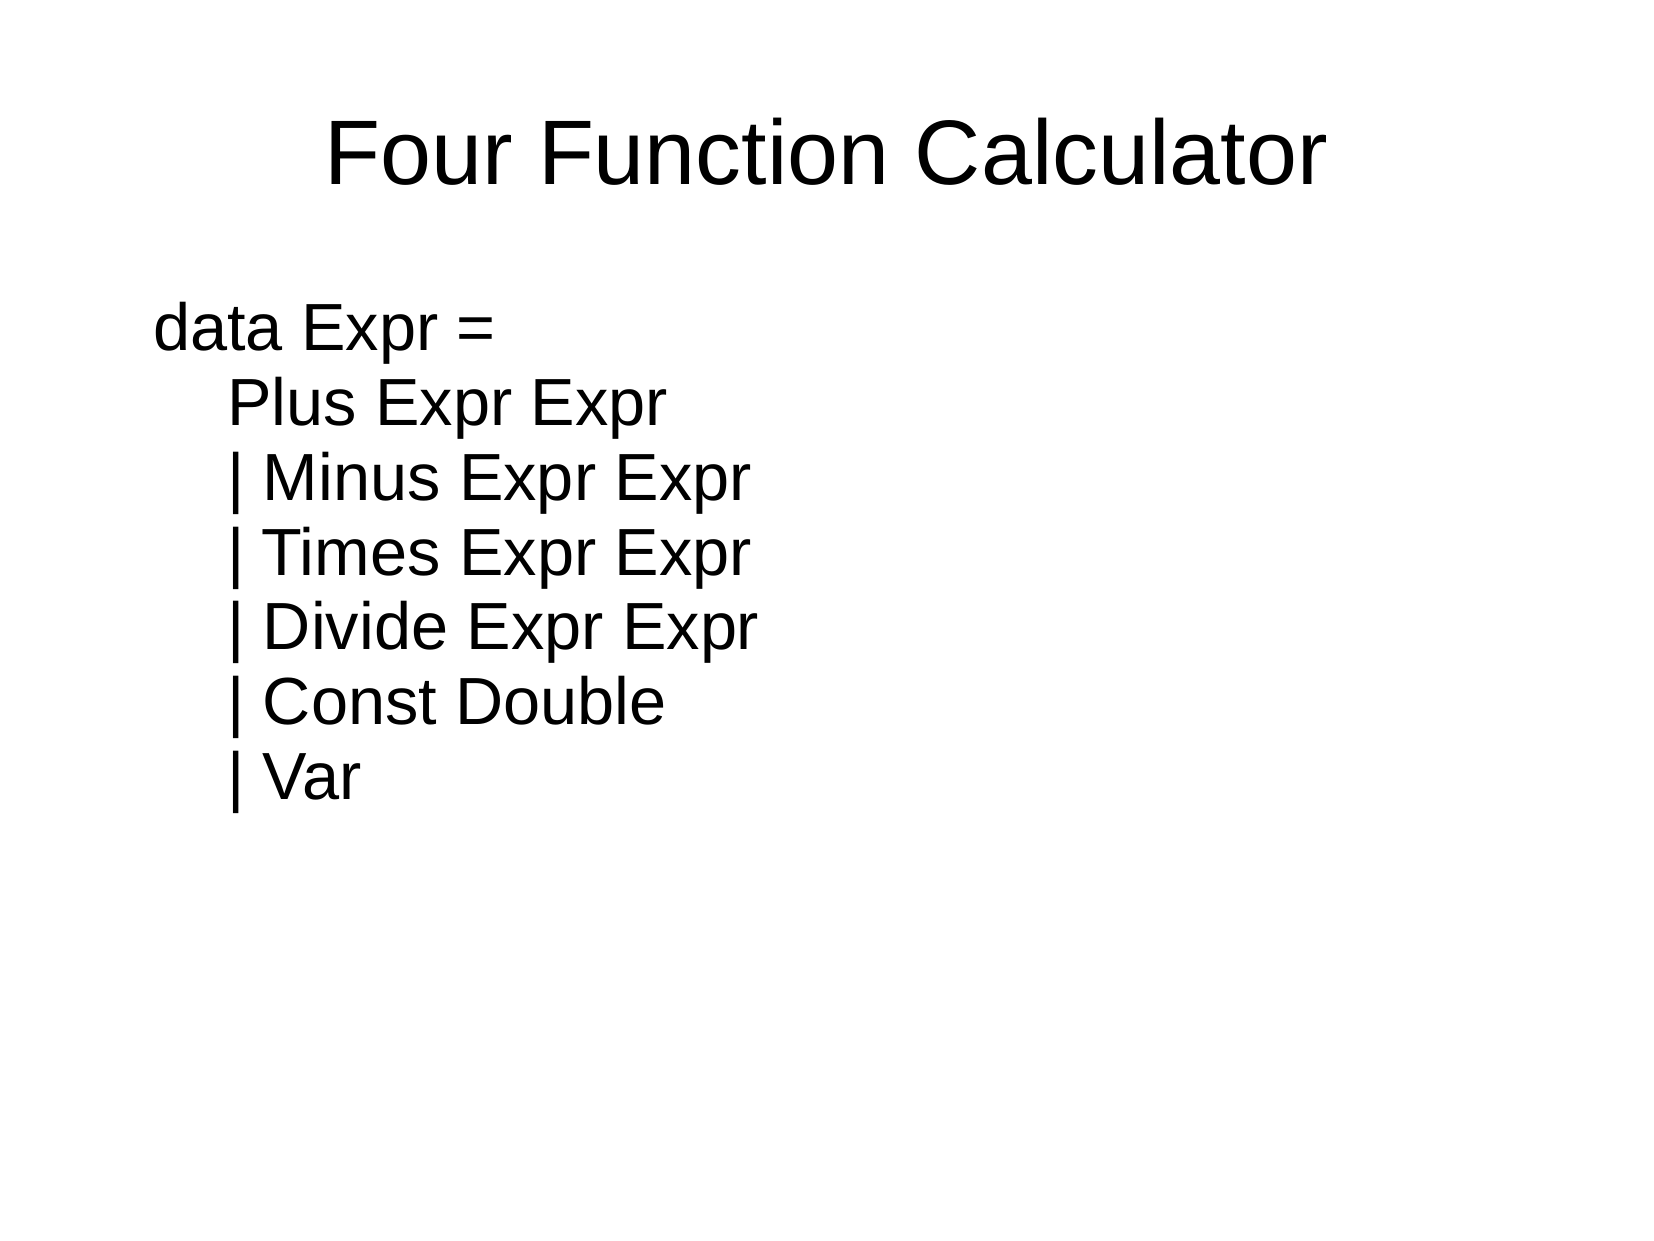

# Four Function Calculator
data Expr =
 Plus Expr Expr
 | Minus Expr Expr
 | Times Expr Expr
 | Divide Expr Expr
 | Const Double
 | Var